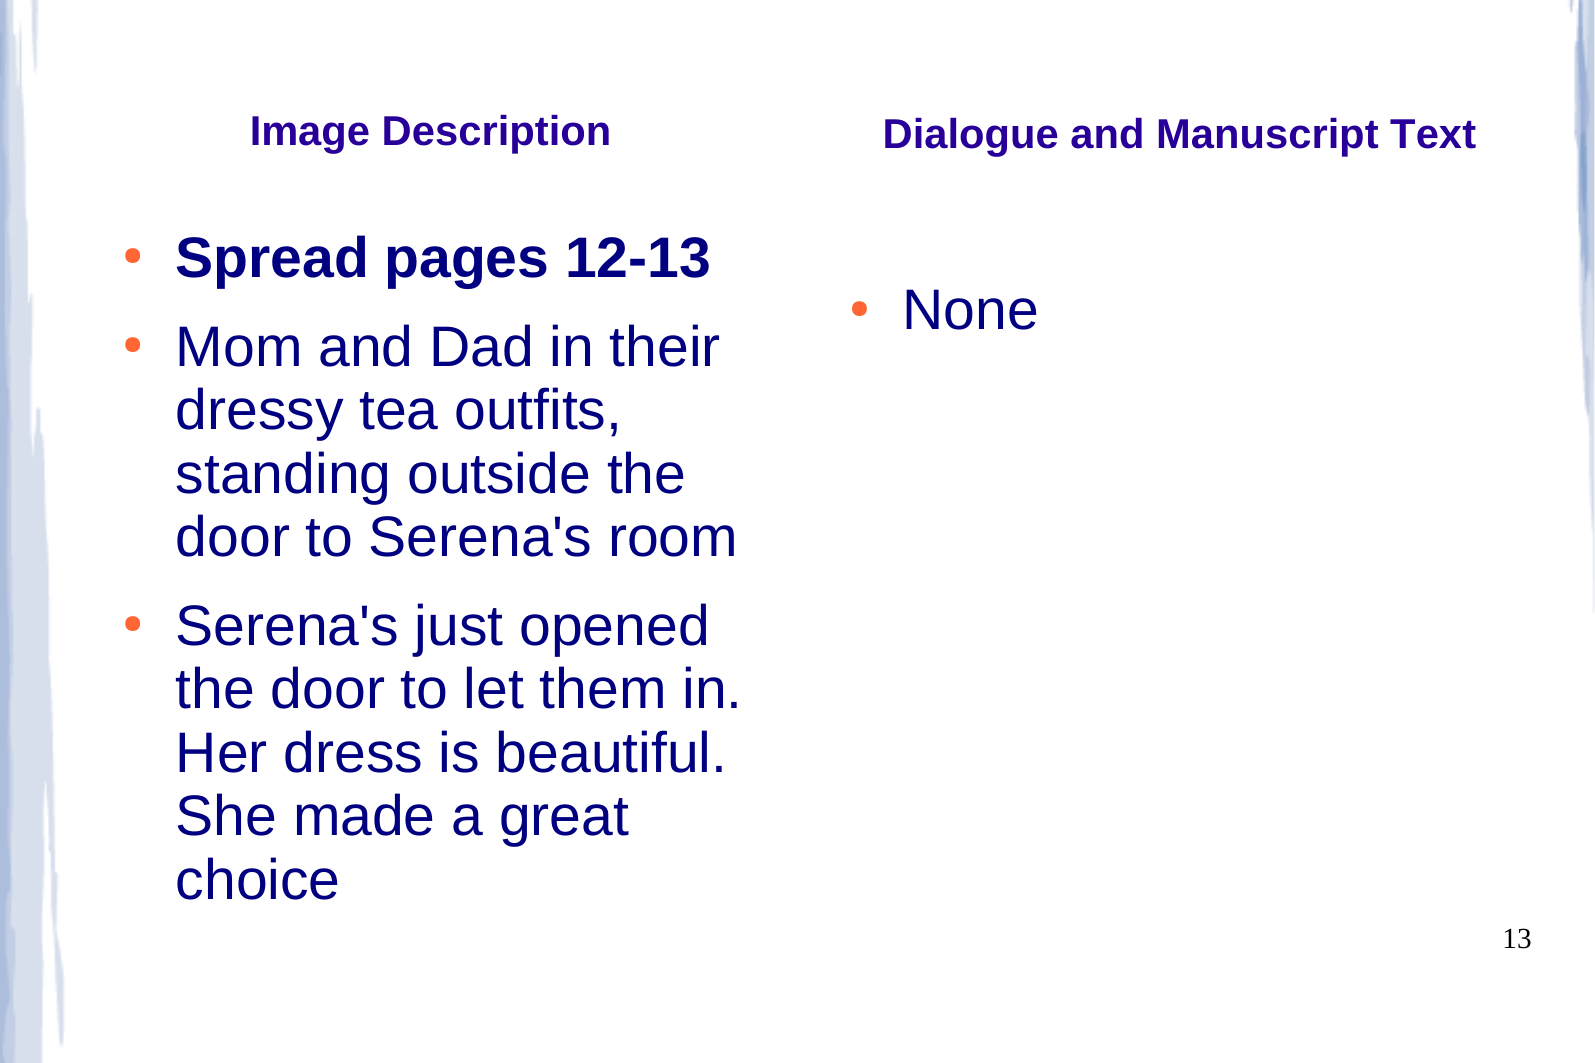

# Image Description
Dialogue and Manuscript Text
Spread pages 12-13
Mom and Dad in their dressy tea outfits, standing outside the door to Serena's room
Serena's just opened the door to let them in. Her dress is beautiful. She made a great choice
None
13